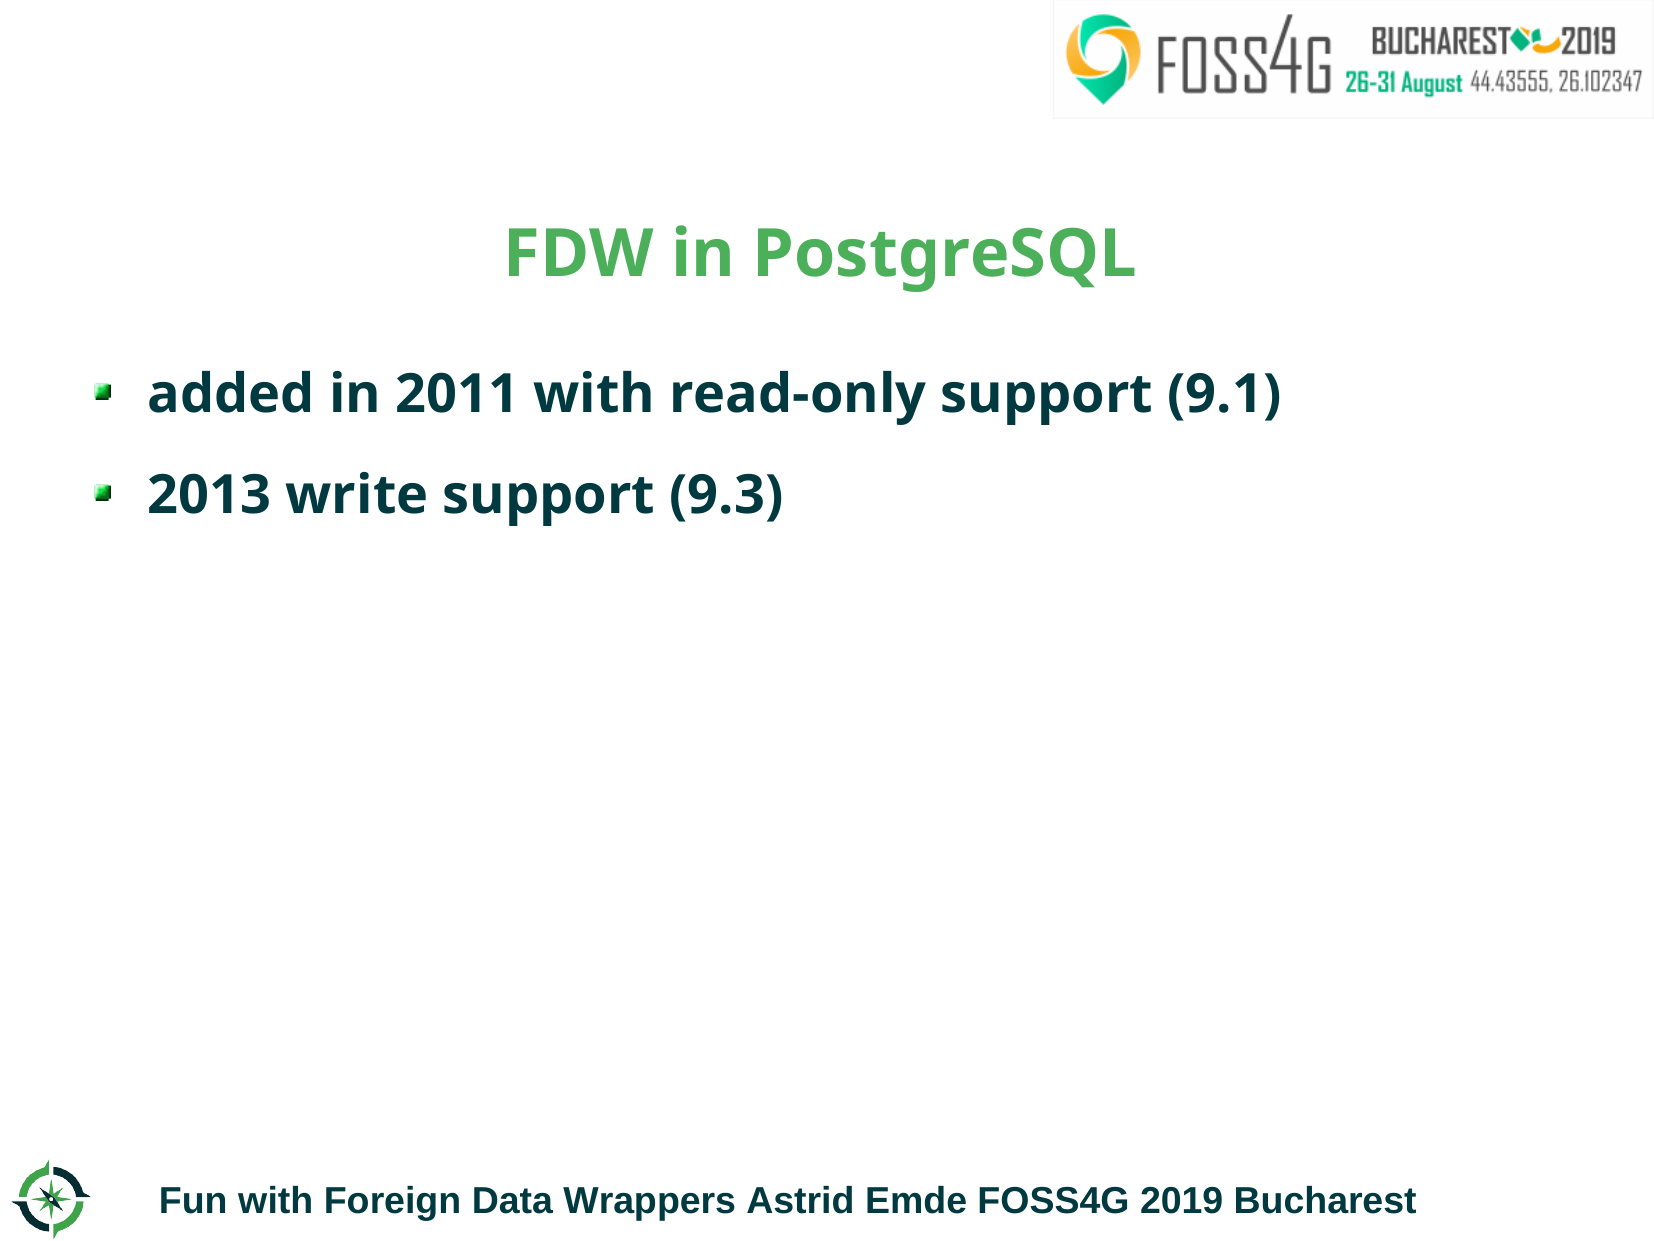

# FDW in PostgreSQL
added in 2011 with read-only support (9.1)
2013 write support (9.3)